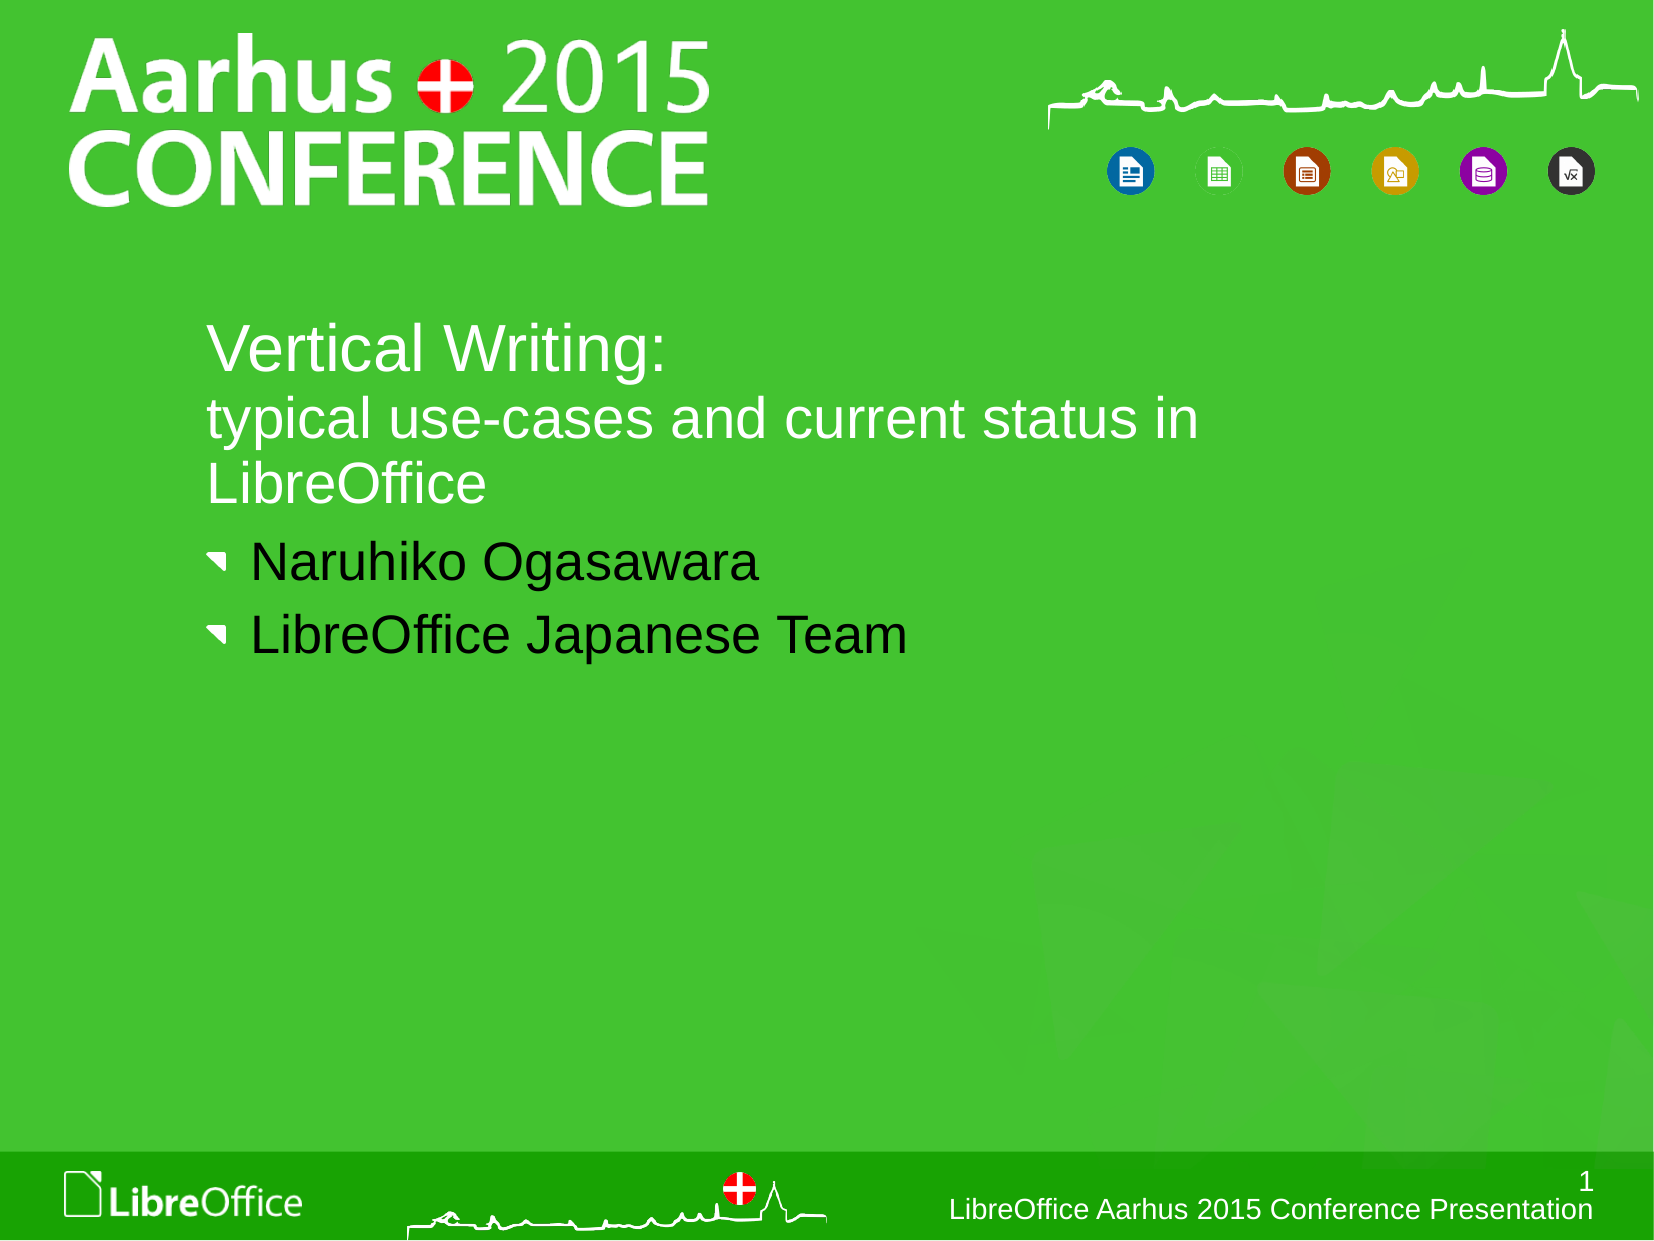

# Vertical Writing: typical use-cases and current status in LibreOffice
Naruhiko Ogasawara
LibreOffice Japanese Team
1
LibreOffice Aarhus 2015 Conference Presentation